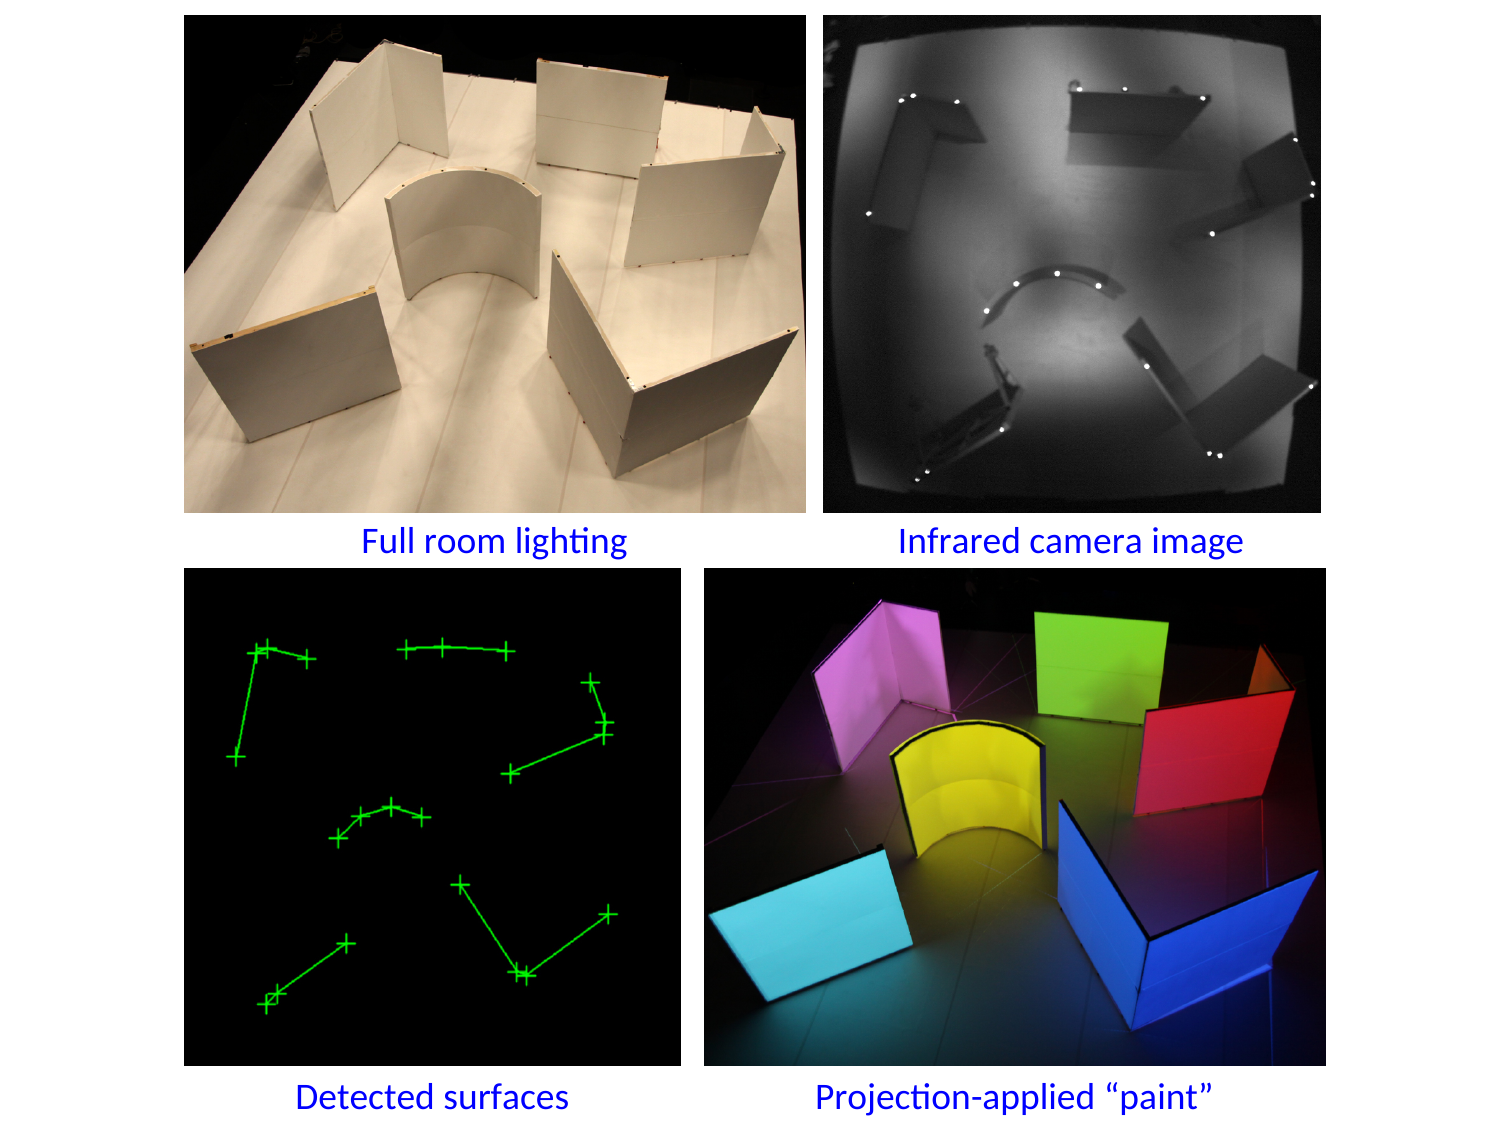

Full room lighting
Infrared camera image
Projection-applied “paint”
Detected surfaces